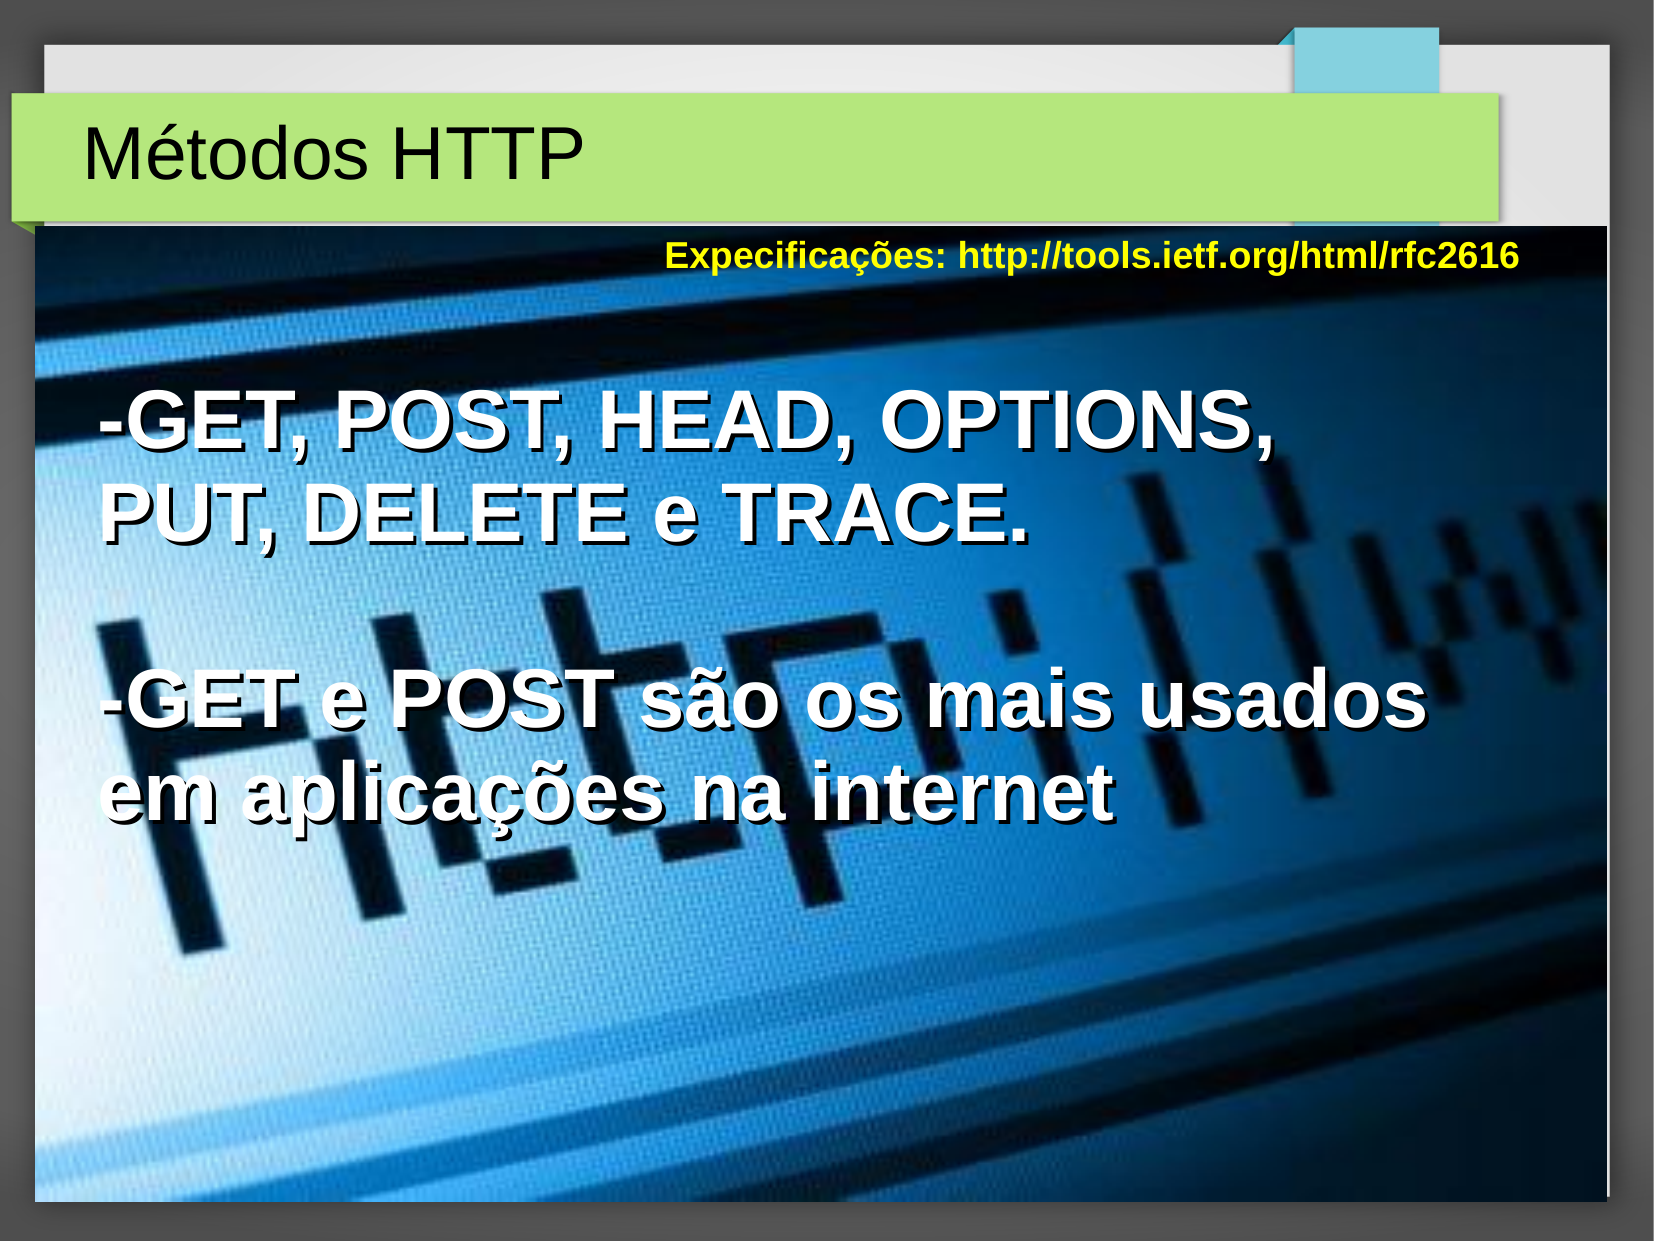

# Métodos HTTP
Expecificações: http://tools.ietf.org/html/rfc2616
-GET, POST, HEAD, OPTIONS, PUT, DELETE e TRACE.
-GET e POST são os mais usados em aplicações na internet